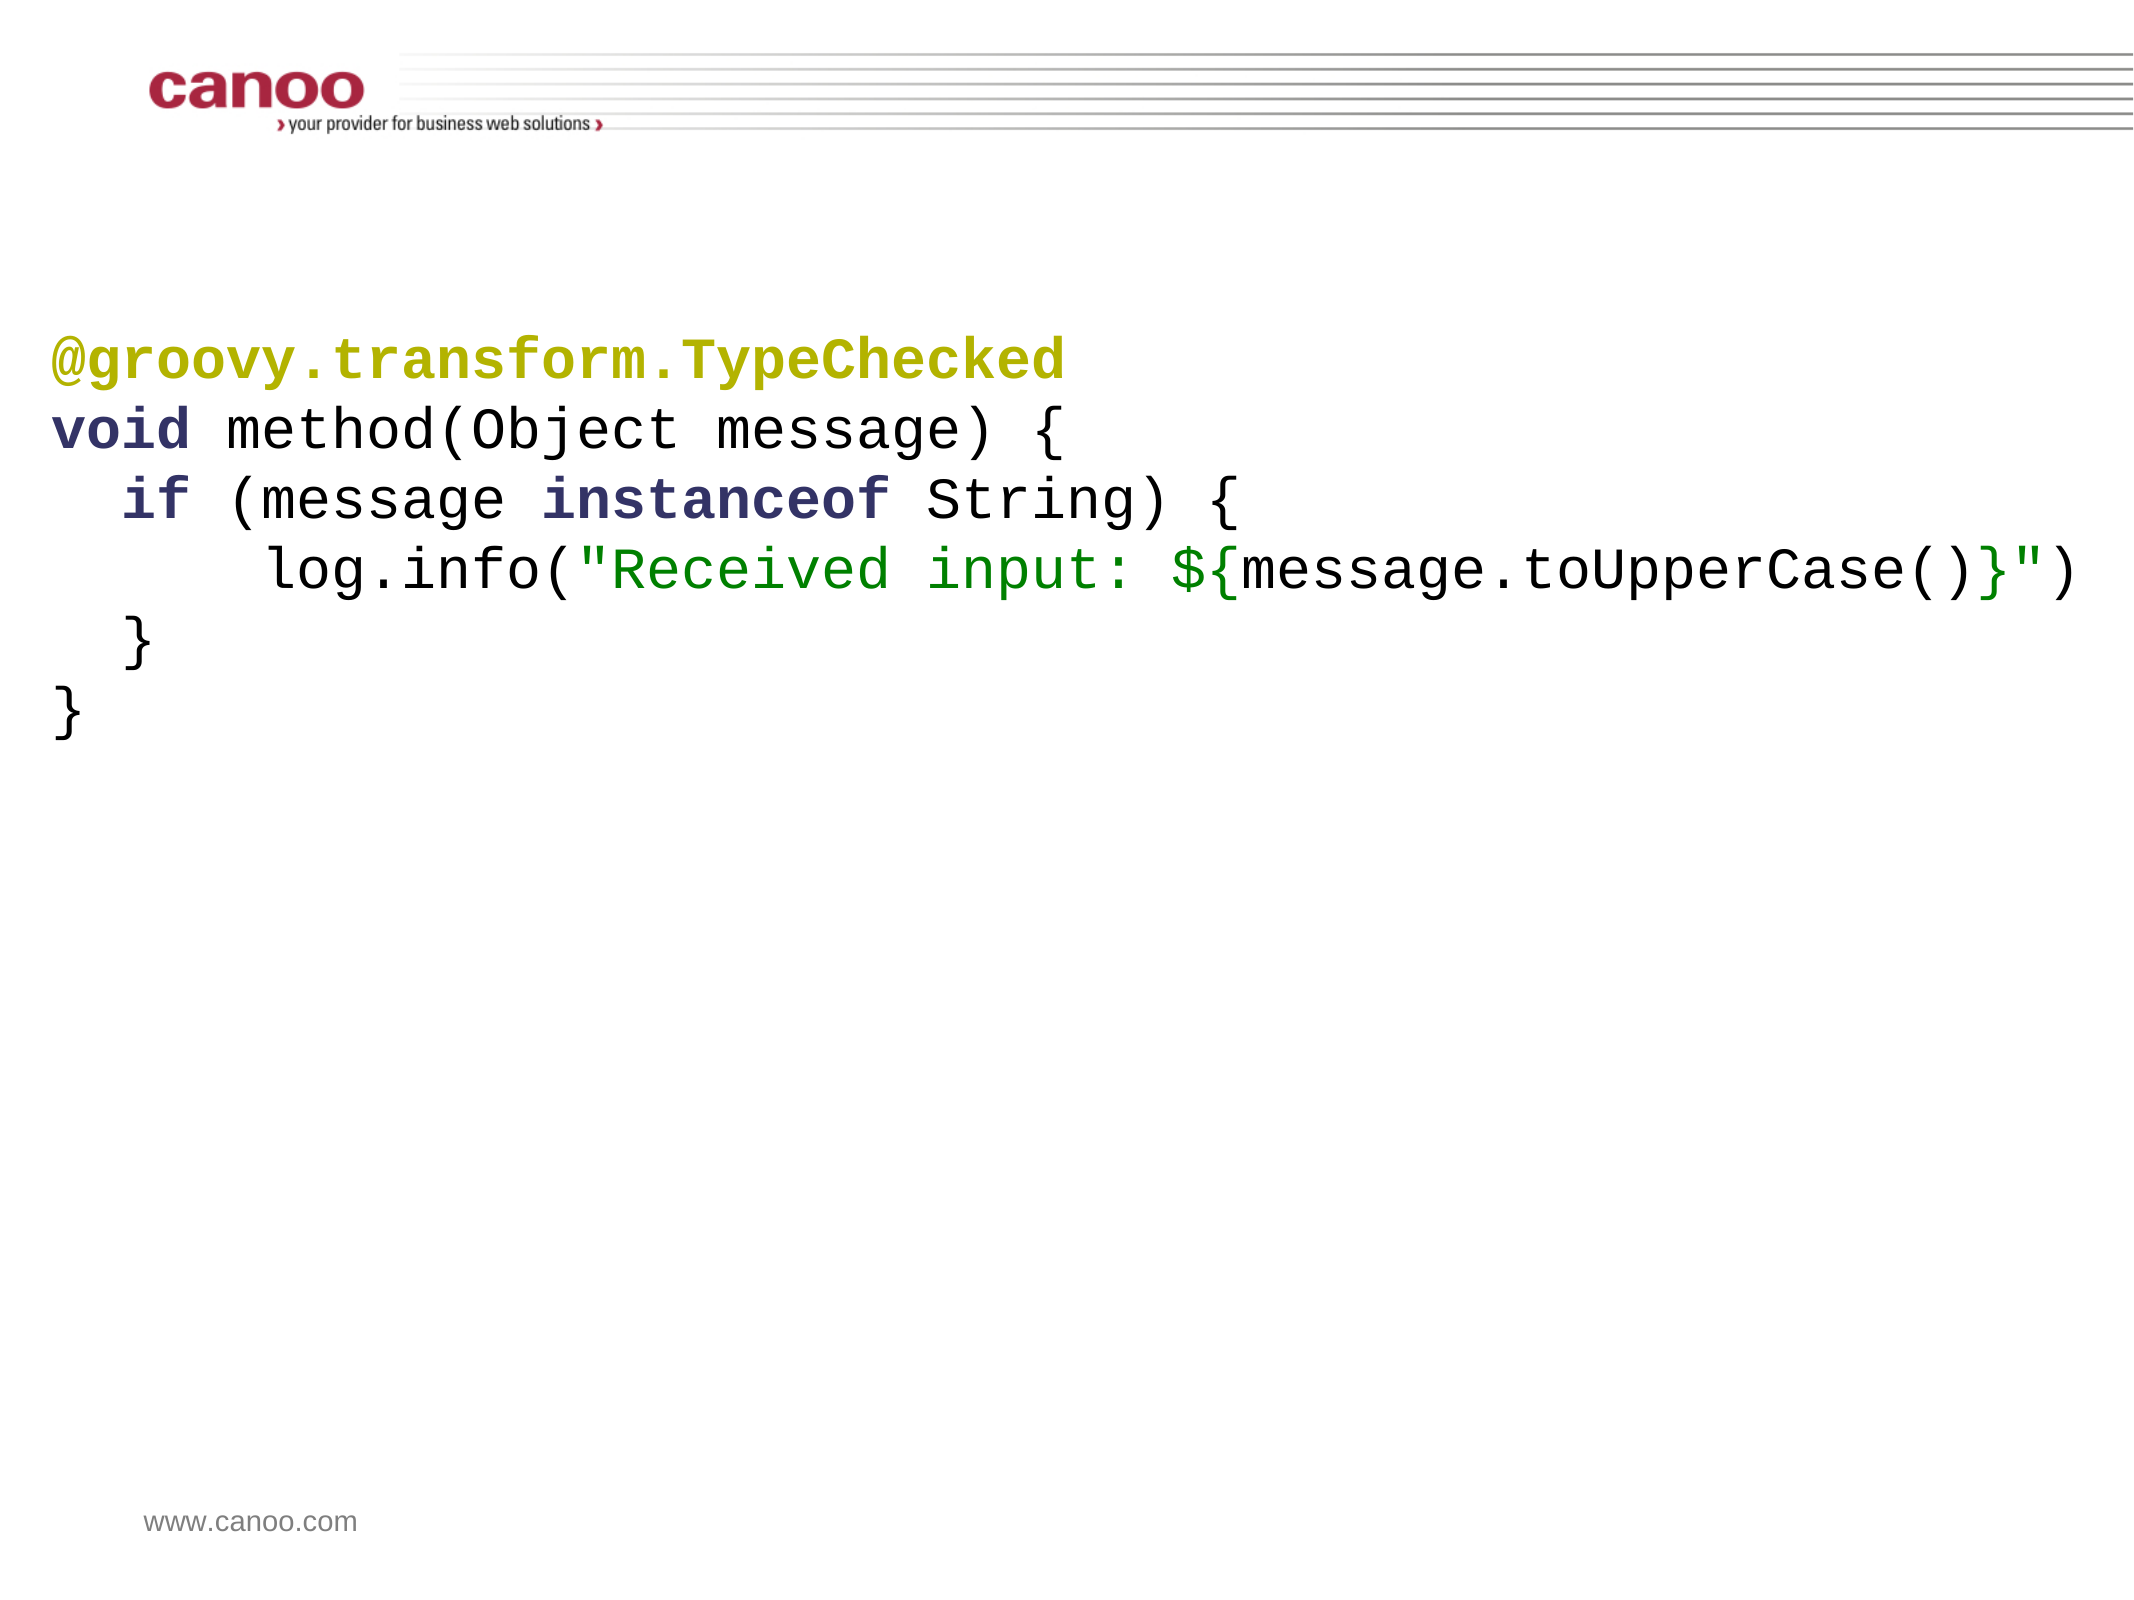

@groovy.transform.TypeChecked
void method(Object message) {
 if (message instanceof String) {
 log.info("Received input: ${message.toUpperCase()}")
 }
}